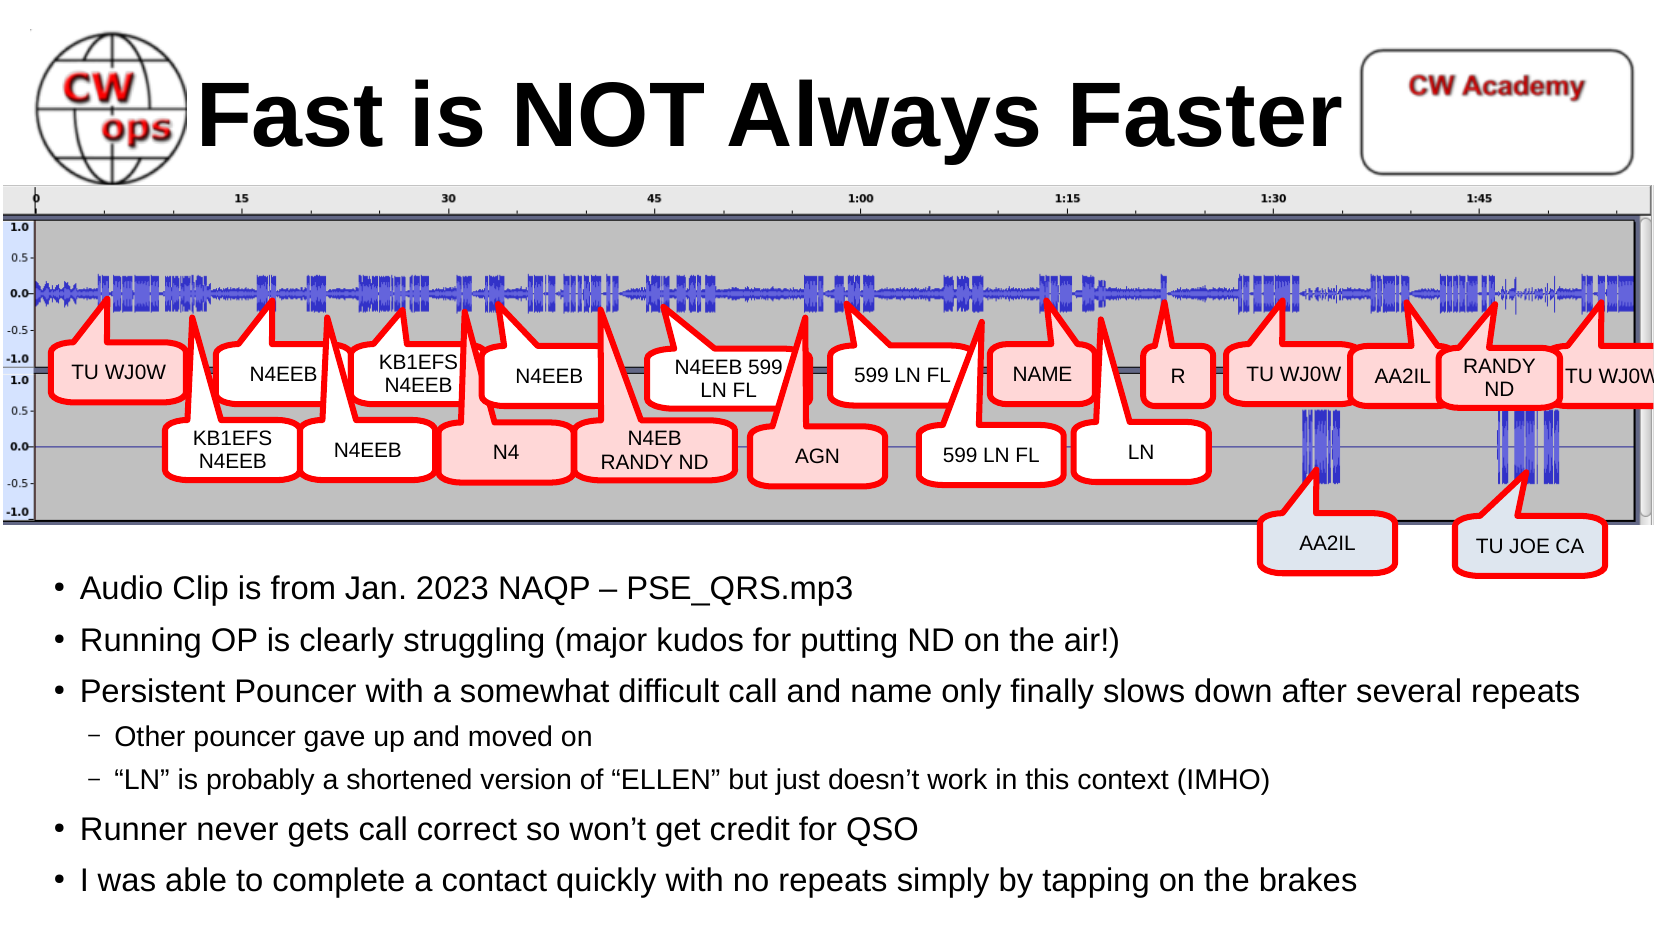

# Fast is NOT Always Faster
TU WJ0W
N4EEB
KB1EFS
N4EEB
NAME
TU WJ0W
599 LN FL
N4EEB
R
AA2IL
TU WJ0W
RANDY ND
N4EEB 599 LN FL
KB1EFS
N4EEB
N4EEB
N4EB RANDY ND
LN
N4
599 LN FL
AGN
AA2IL
TU JOE CA
Audio Clip is from Jan. 2023 NAQP – PSE_QRS.mp3
Running OP is clearly struggling (major kudos for putting ND on the air!)
Persistent Pouncer with a somewhat difficult call and name only finally slows down after several repeats
Other pouncer gave up and moved on
“LN” is probably a shortened version of “ELLEN” but just doesn’t work in this context (IMHO)
Runner never gets call correct so won’t get credit for QSO
I was able to complete a contact quickly with no repeats simply by tapping on the brakes